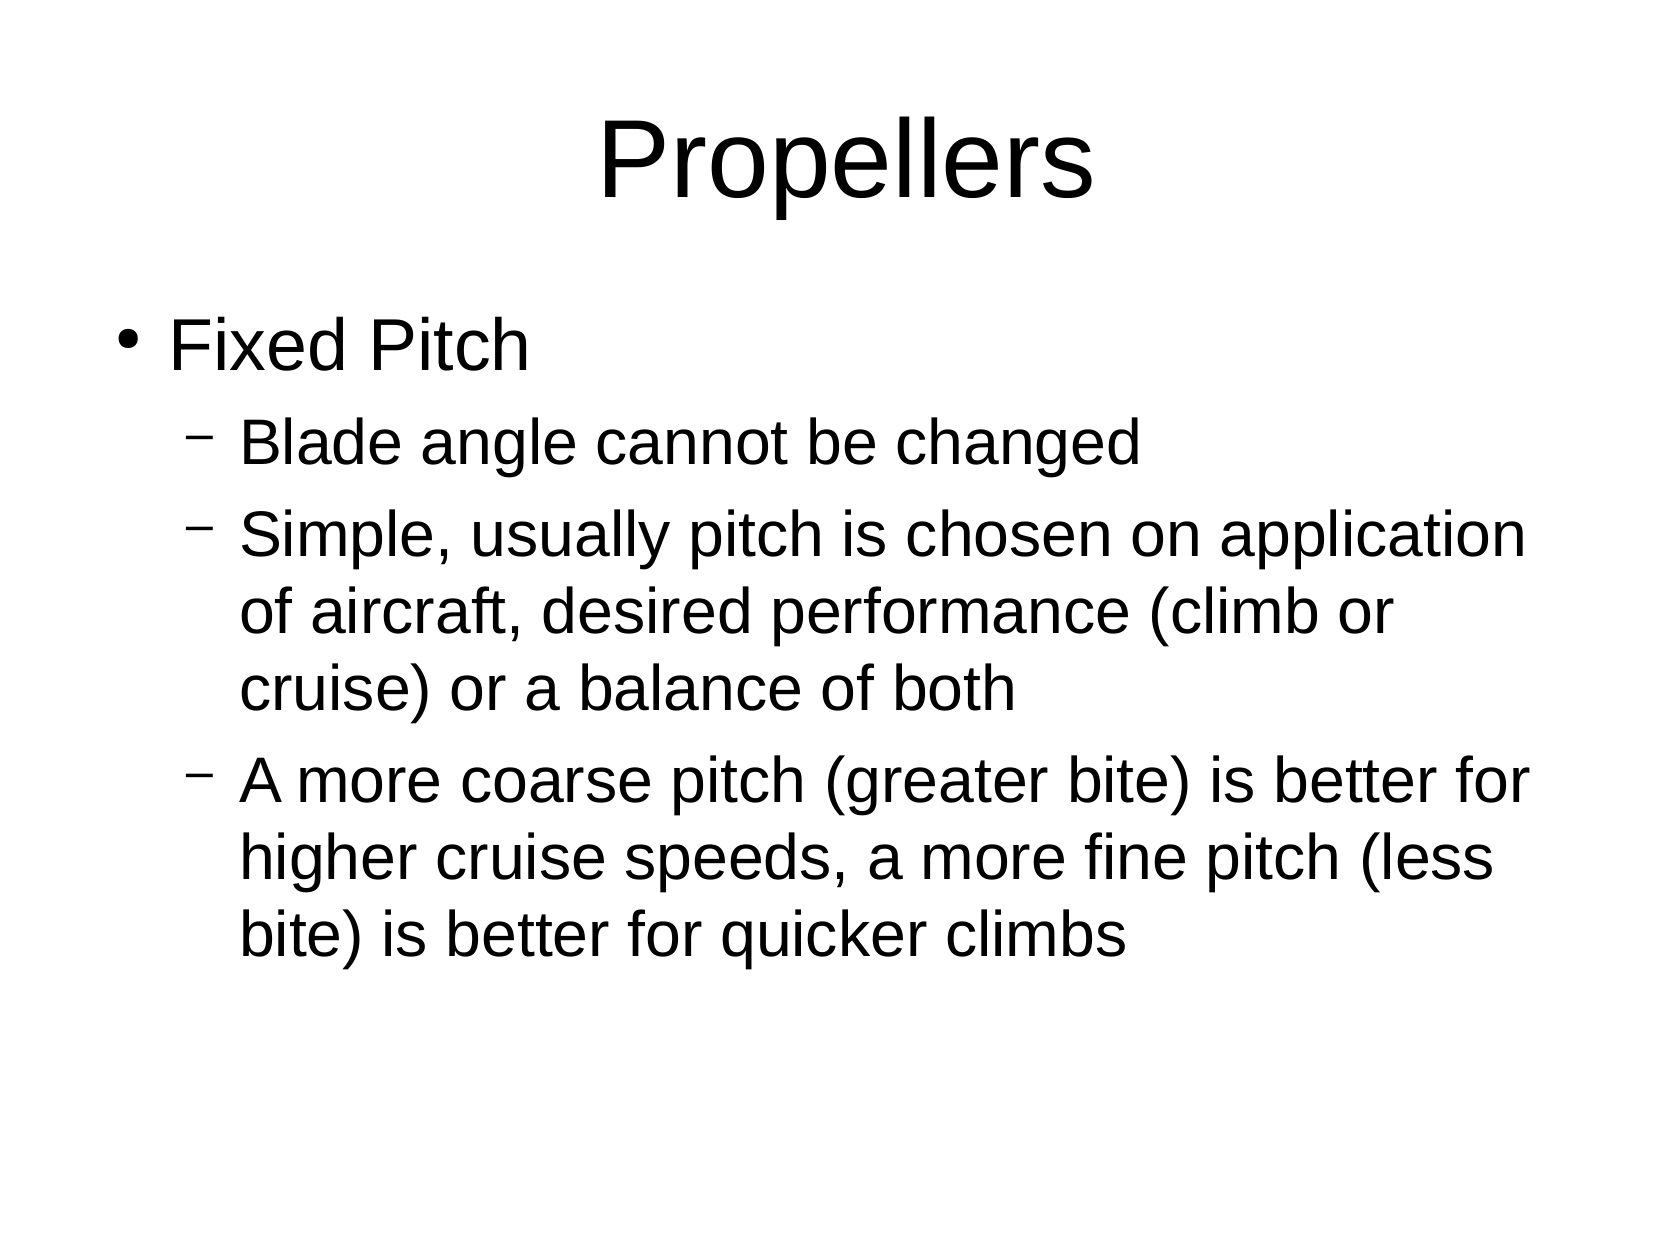

# Propellers
Fixed Pitch
Blade angle cannot be changed
Simple, usually pitch is chosen on application of aircraft, desired performance (climb or cruise) or a balance of both
A more coarse pitch (greater bite) is better for higher cruise speeds, a more fine pitch (less bite) is better for quicker climbs